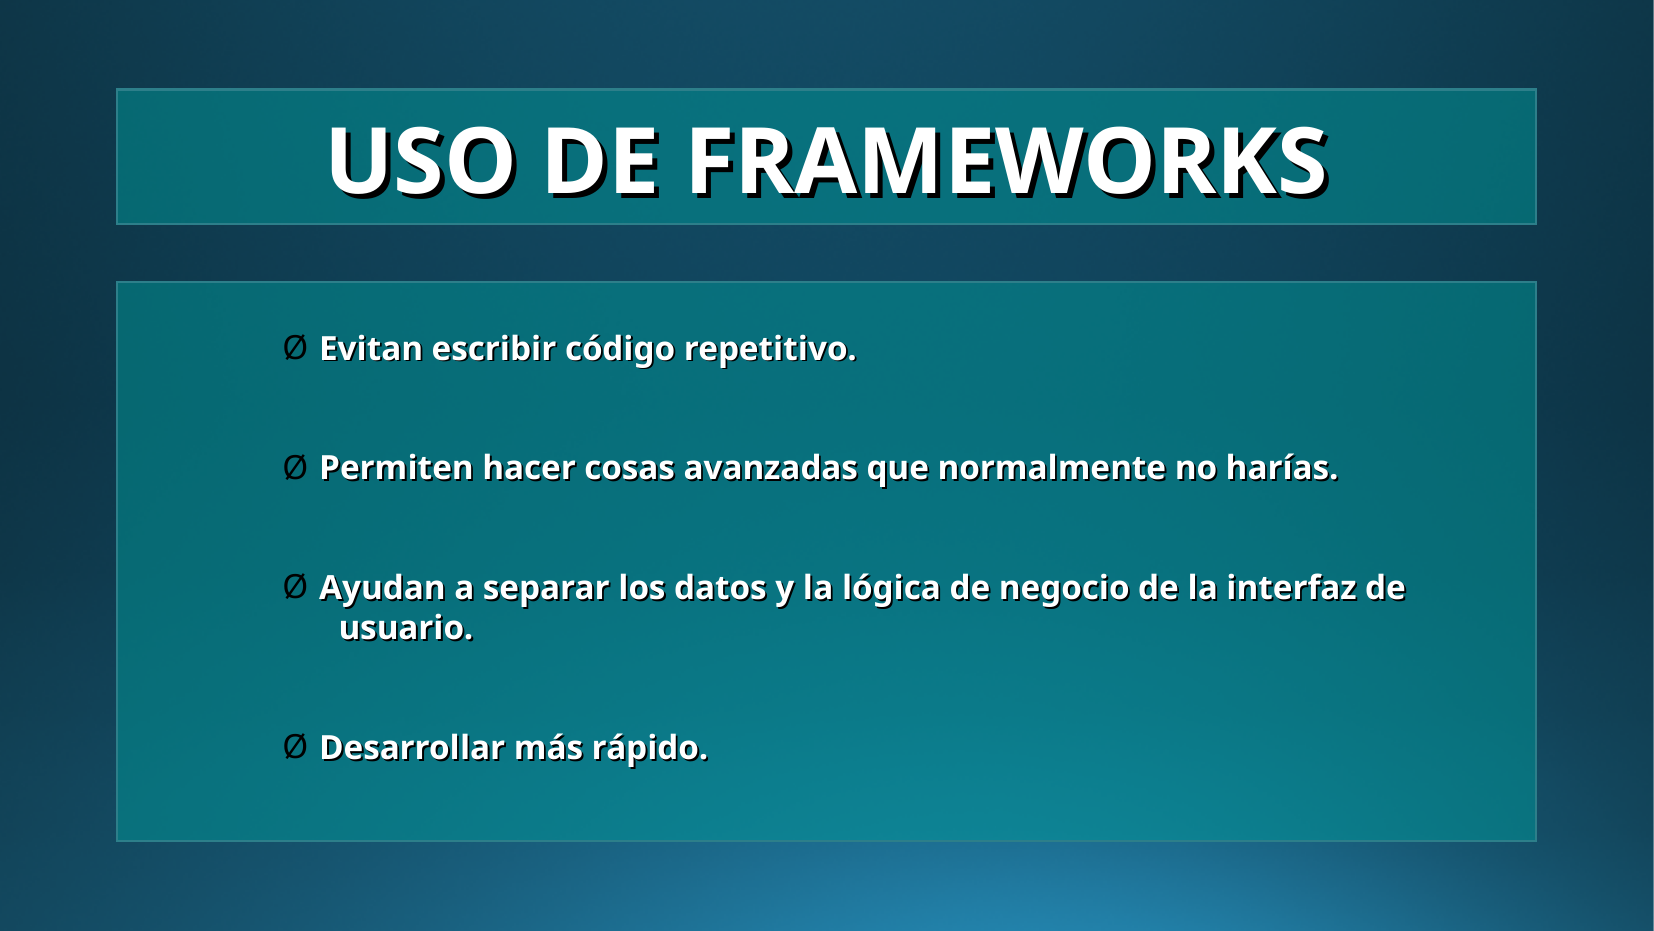

USO DE FRAMEWORKS
 Evitan escribir código repetitivo.
 Permiten hacer cosas avanzadas que normalmente no harías.
 Ayudan a separar los datos y la lógica de negocio de la interfaz de usuario.
 Desarrollar más rápido.